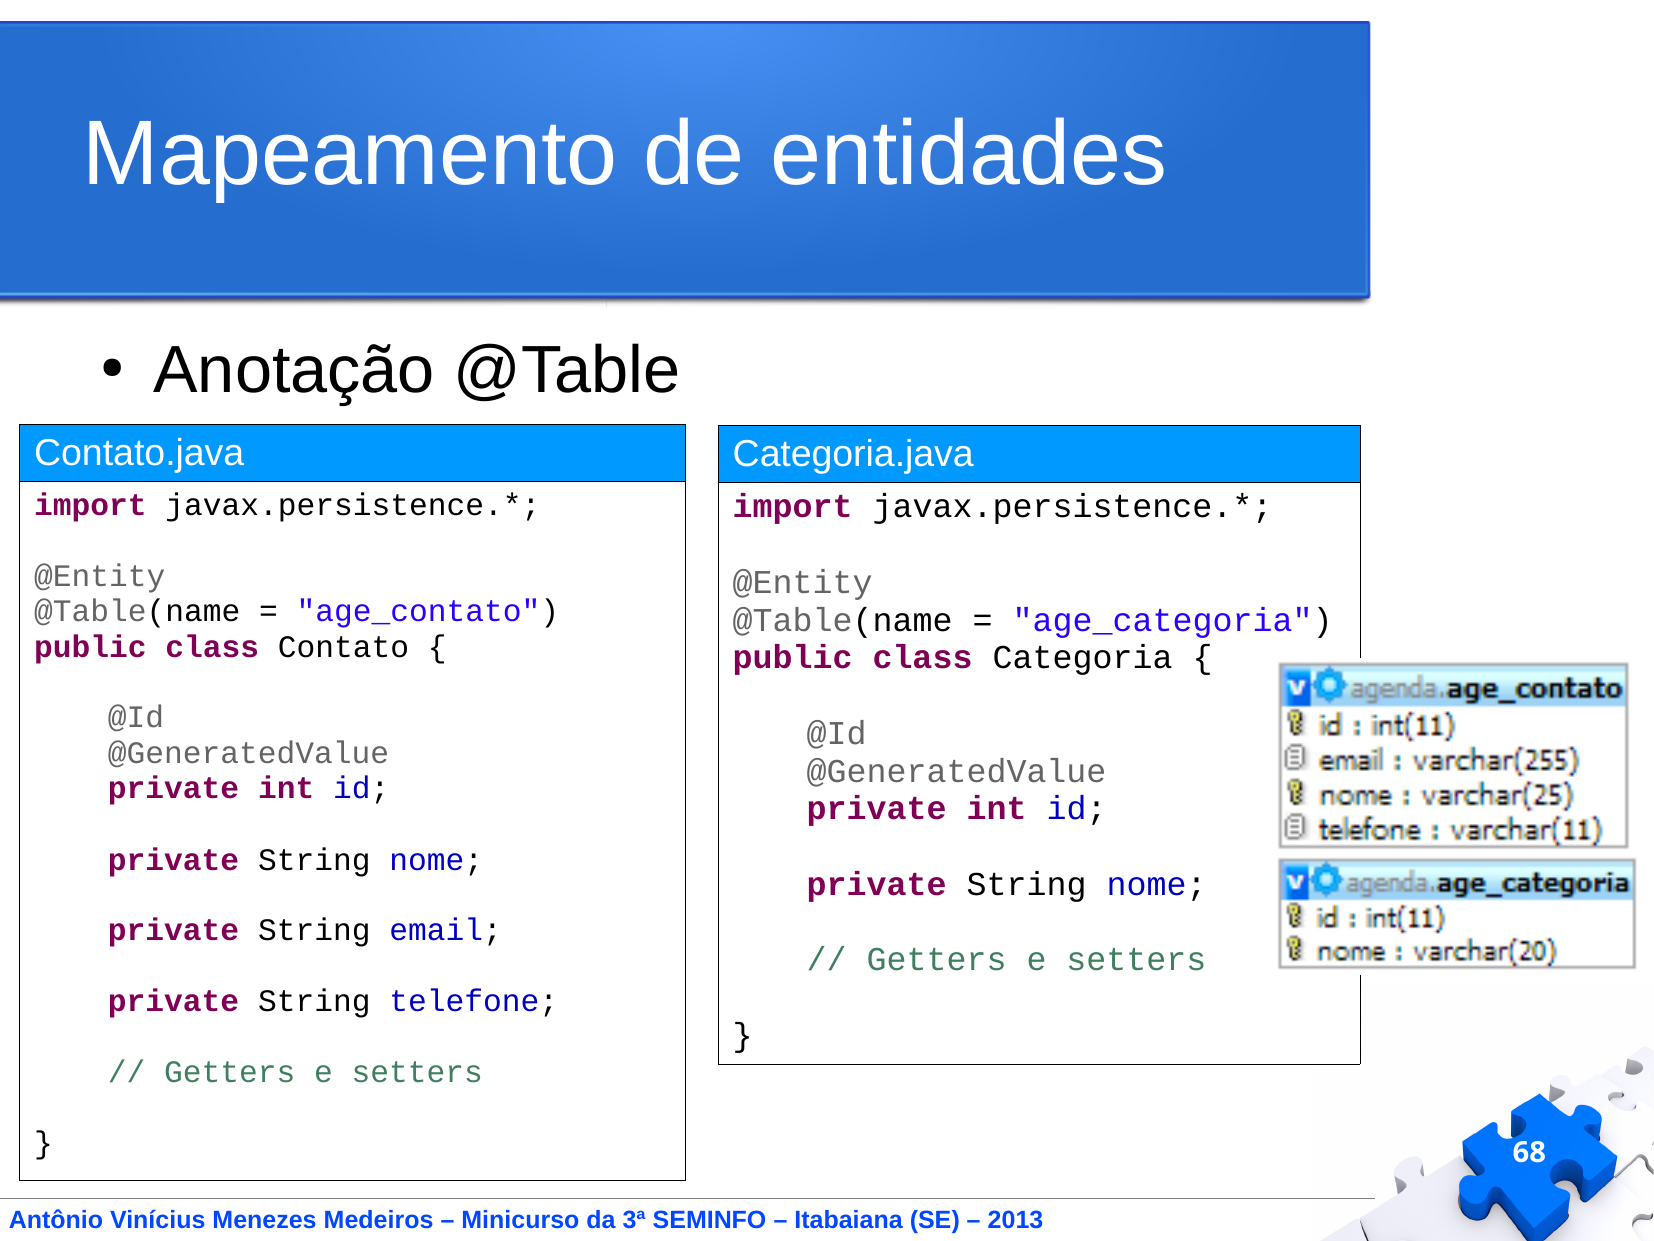

# Mapeamento de entidades
Anotação @Table
| Contato.java |
| --- |
| import javax.persistence.\*; @Entity @Table(name = "age\_contato") public class Contato { @Id @GeneratedValue private int id; private String nome; private String email; private String telefone; // Getters e setters } |
| Categoria.java |
| --- |
| import javax.persistence.\*; @Entity @Table(name = "age\_categoria") public class Categoria { @Id @GeneratedValue private int id; private String nome; // Getters e setters } |
68